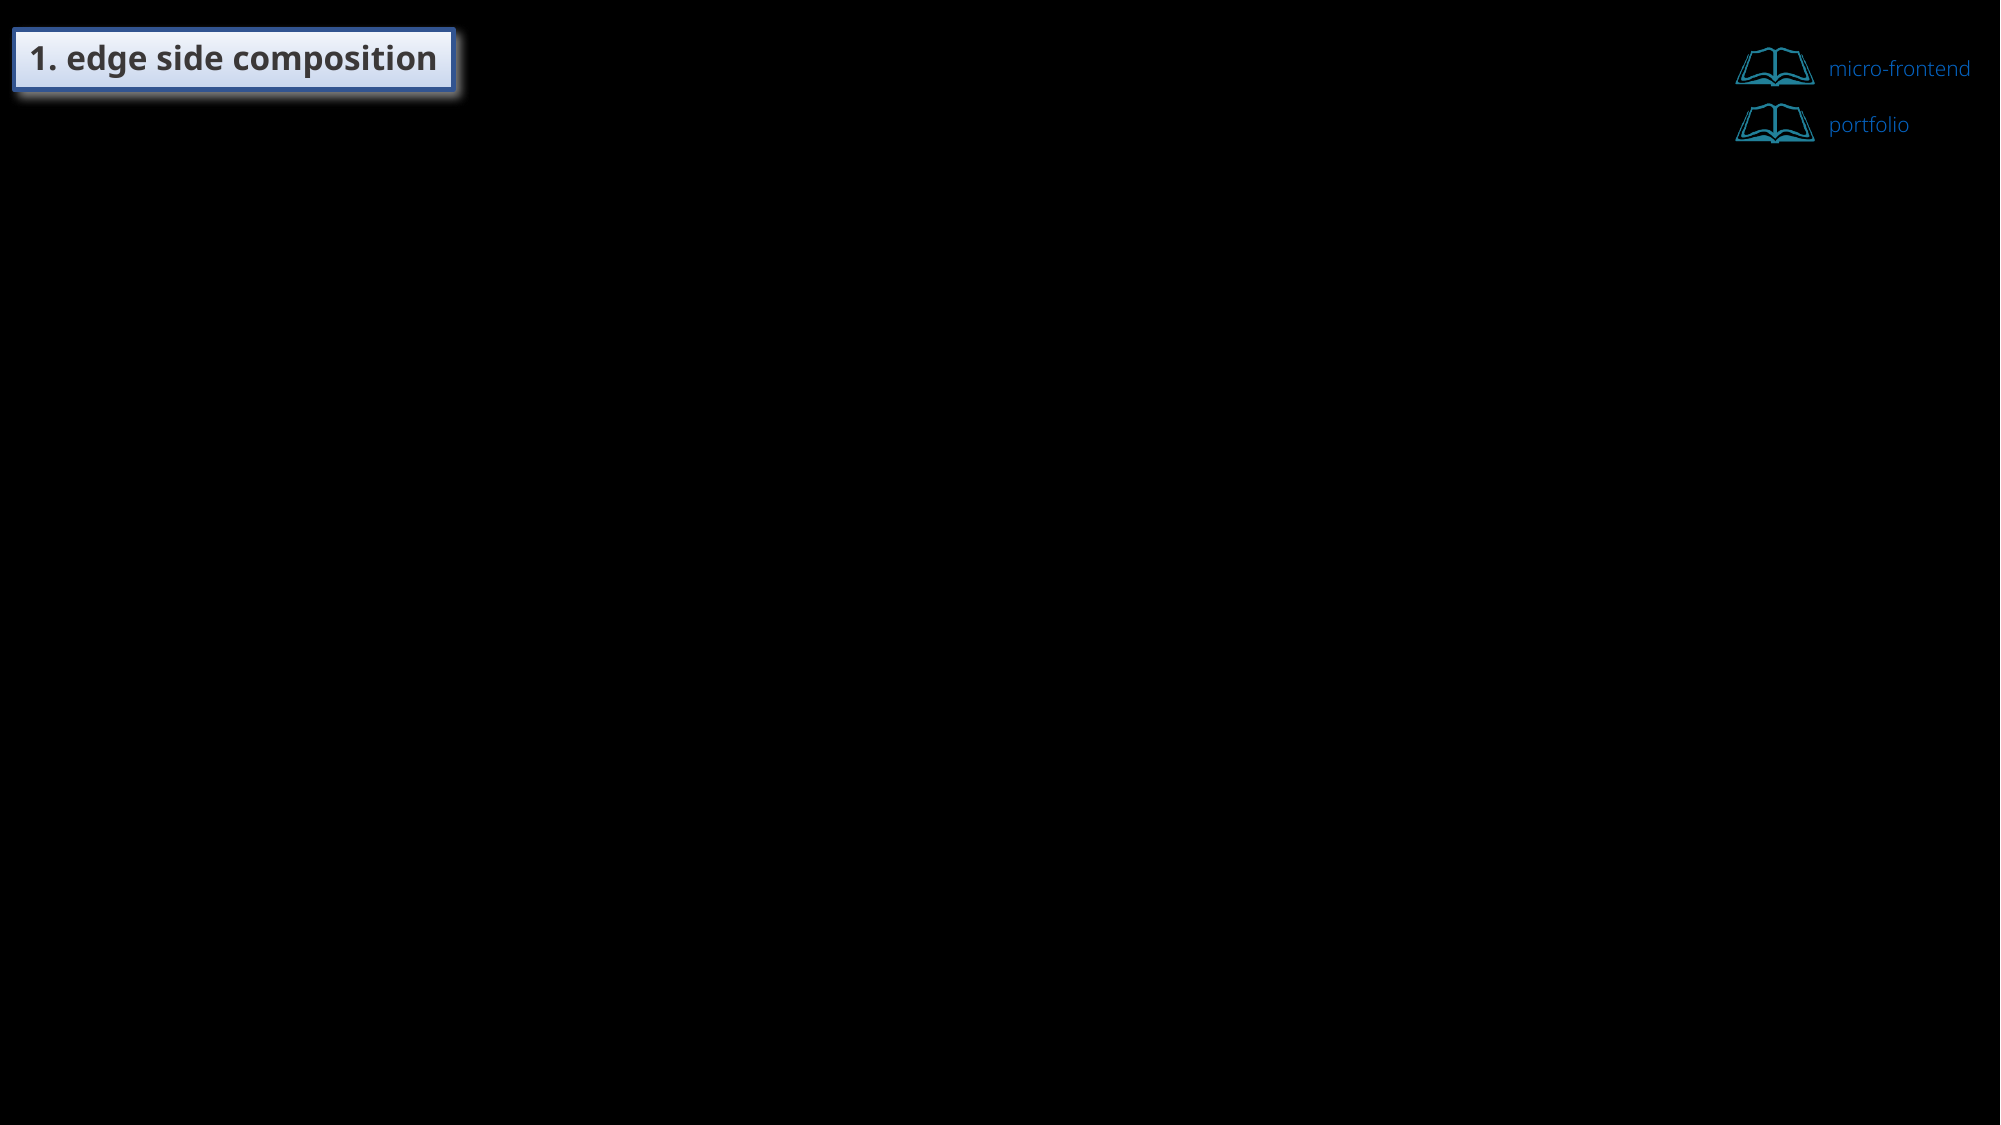

# 1. edge side composition
micro-frontend
portfolio